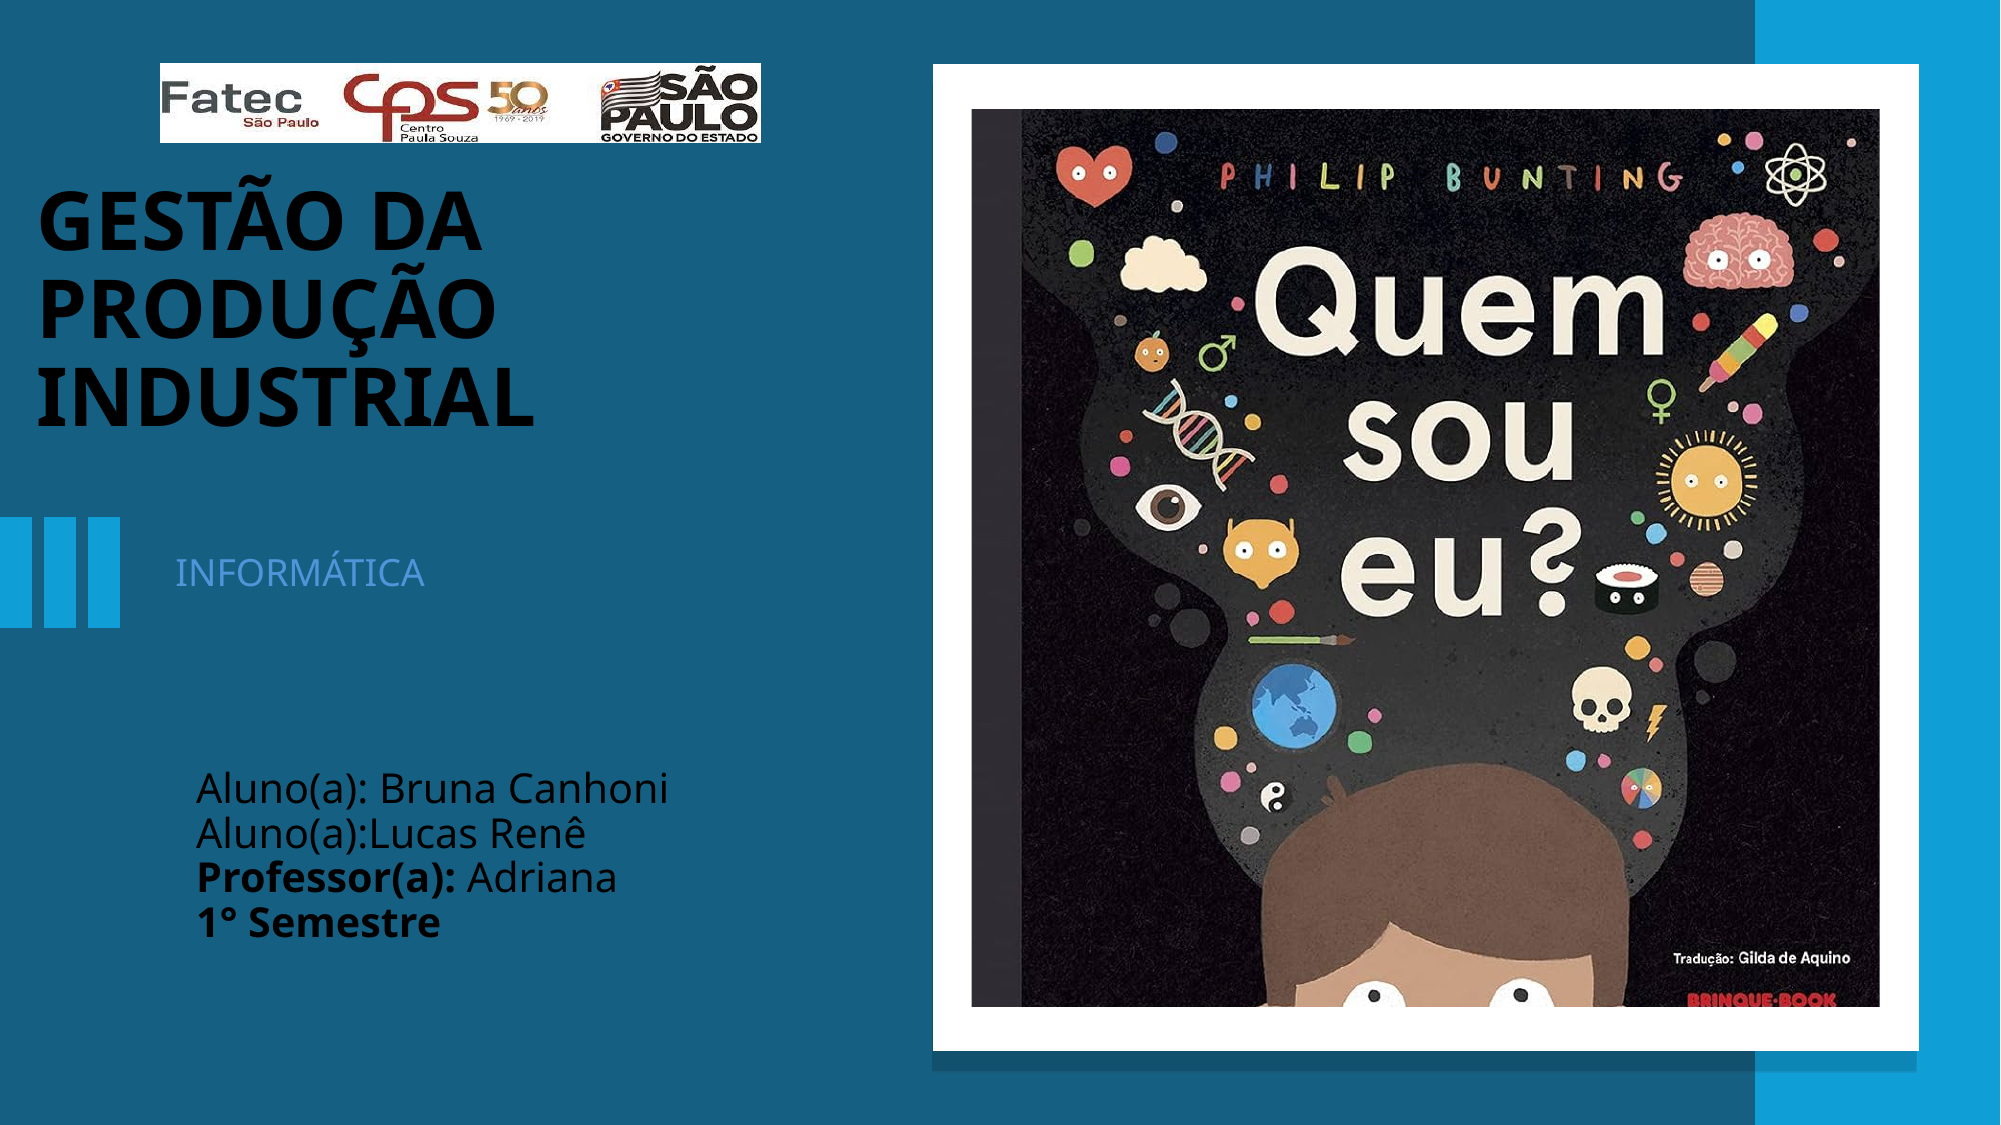

GESTÃO DA PRODUÇÃO INDUSTRIAL
INFORMÁTICA
# Aluno(a): Bruna Canhoni Aluno(a):Lucas Renê Professor(a): Adriana 1° Semestre